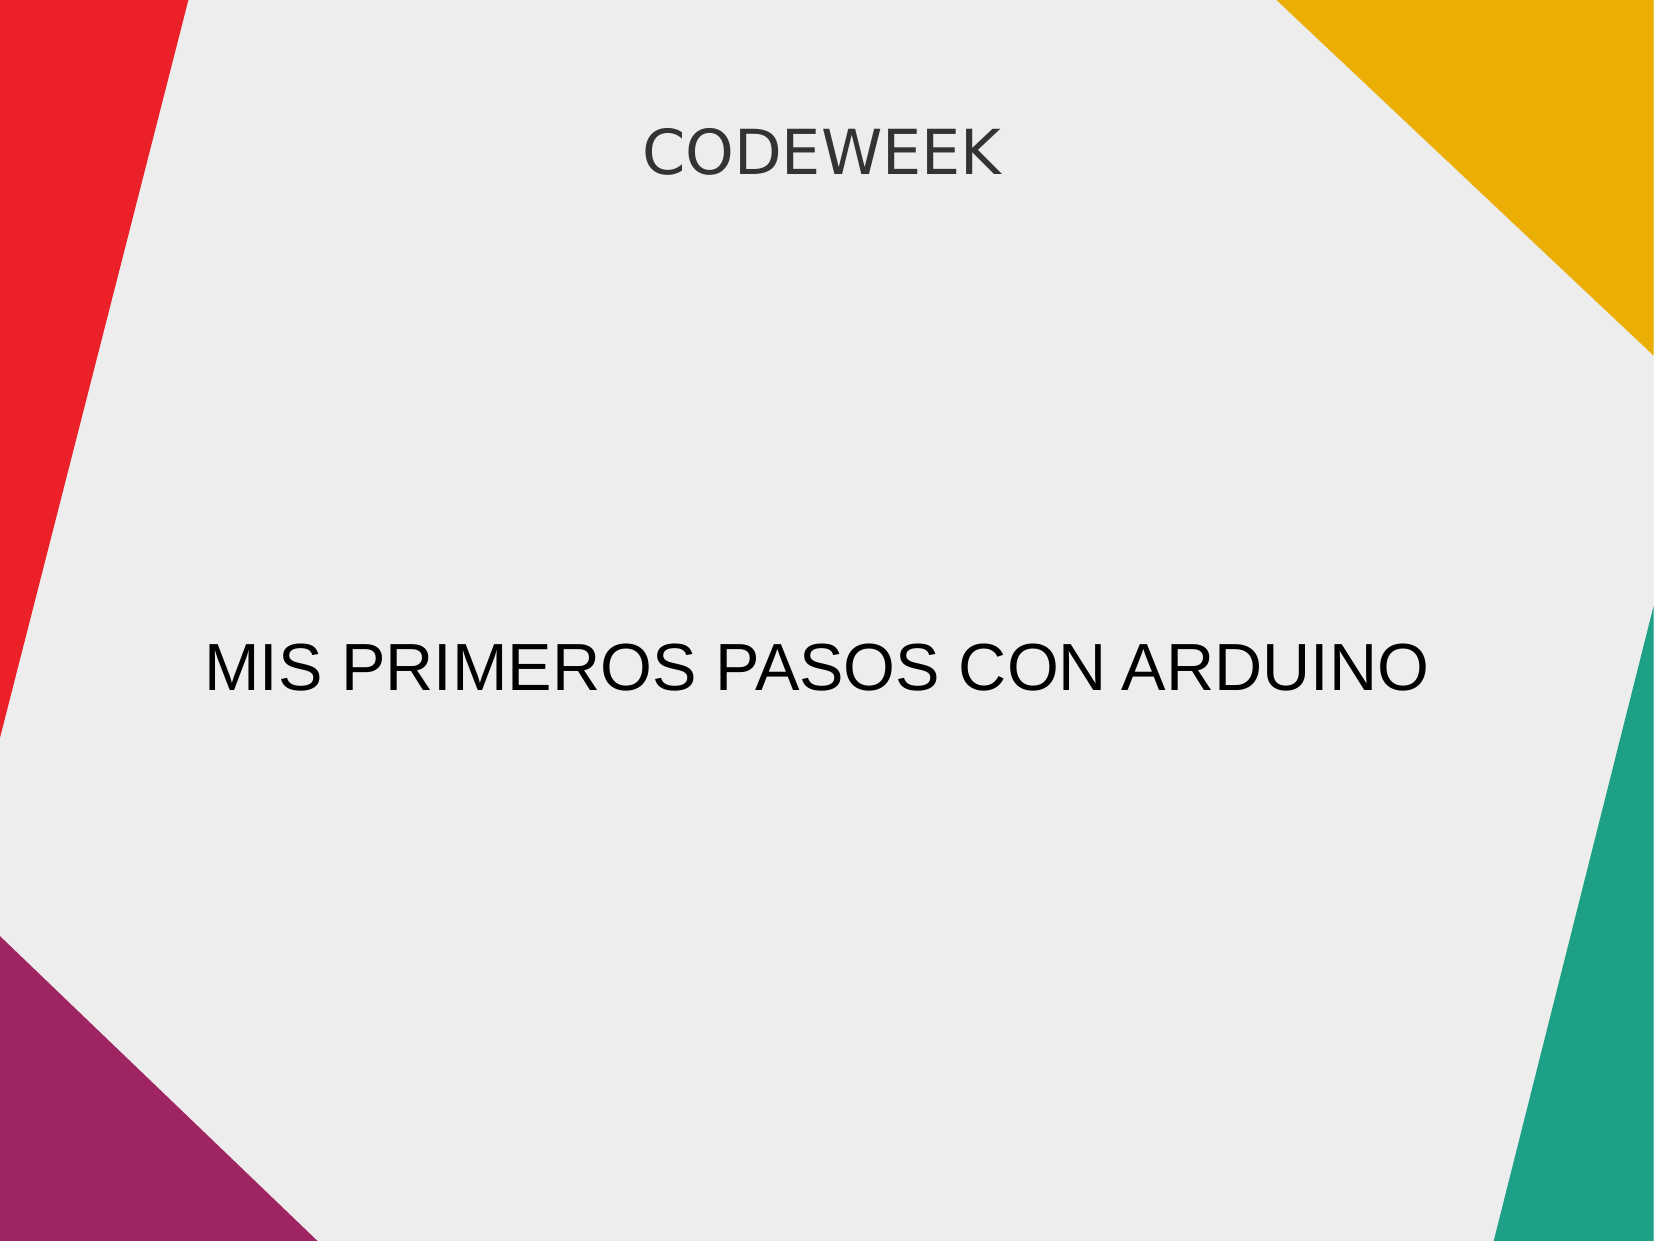

# CODEWEEK
MIS PRIMEROS PASOS CON ARDUINO